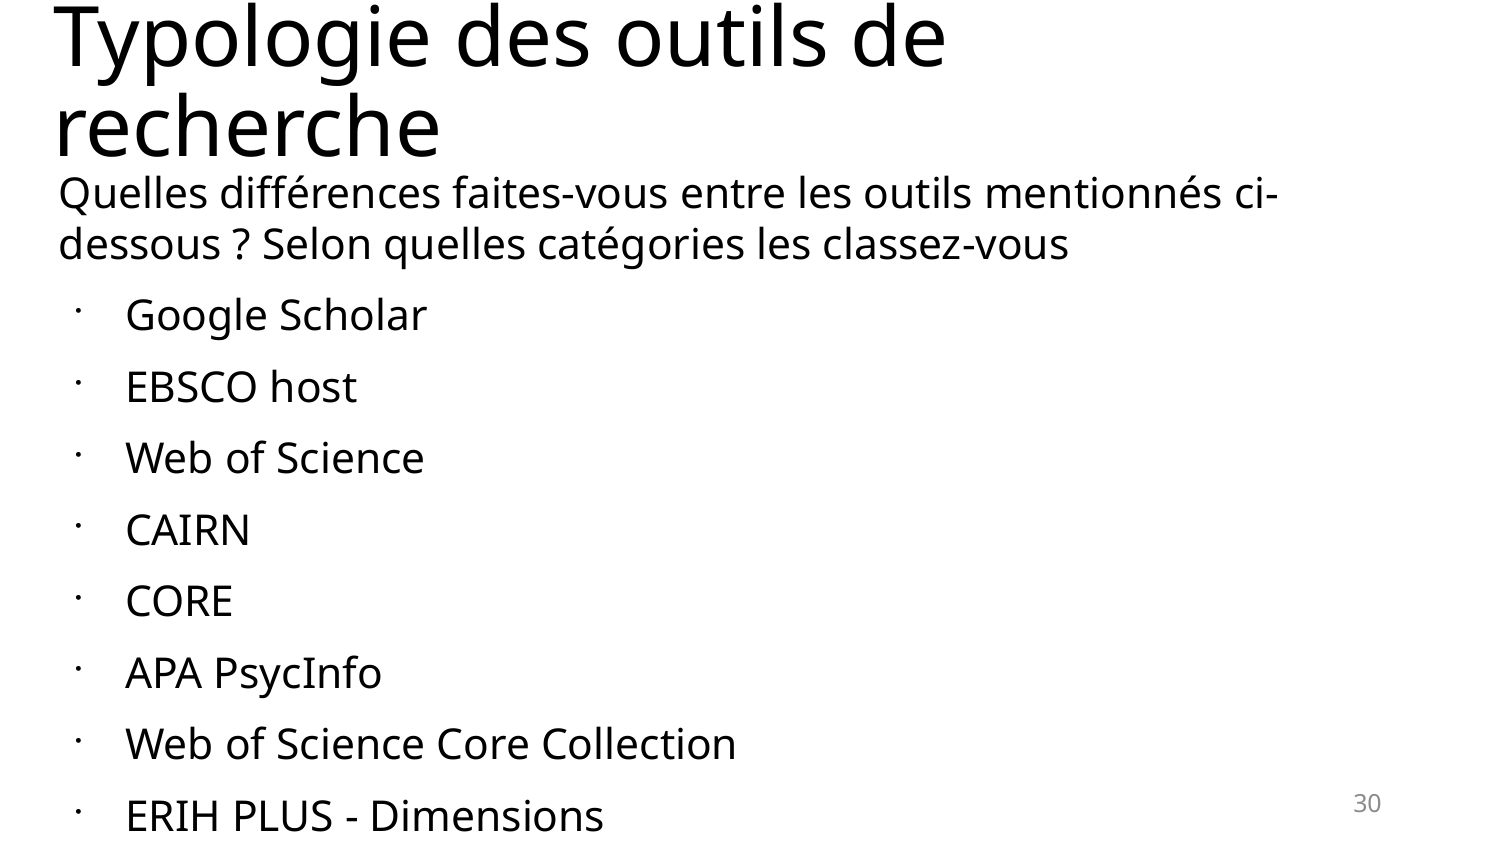

Typologie des outils de recherche
# Quelles différences faites-vous entre les outils mentionnés ci-dessous ? Selon quelles catégories les classez-vous
Google Scholar
EBSCO host
Web of Science
CAIRN
CORE
APA PsycInfo
Web of Science Core Collection
ERIH PLUS - Dimensions
30